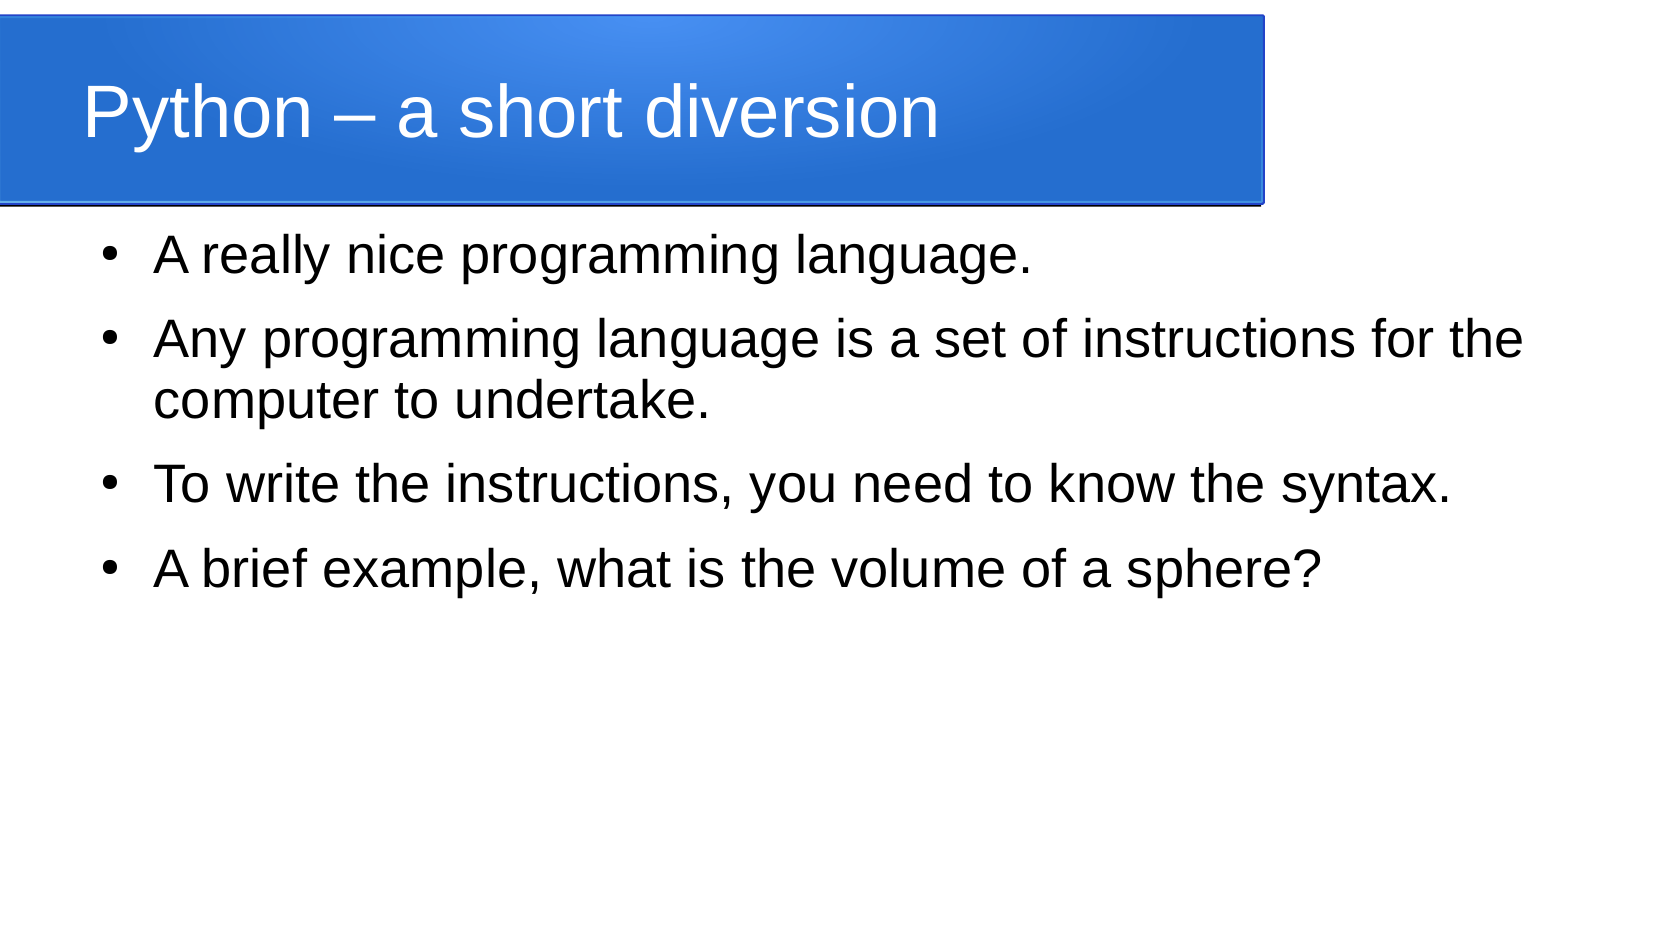

# Python – a short diversion
A really nice programming language.
Any programming language is a set of instructions for the computer to undertake.
To write the instructions, you need to know the syntax.
A brief example, what is the volume of a sphere?